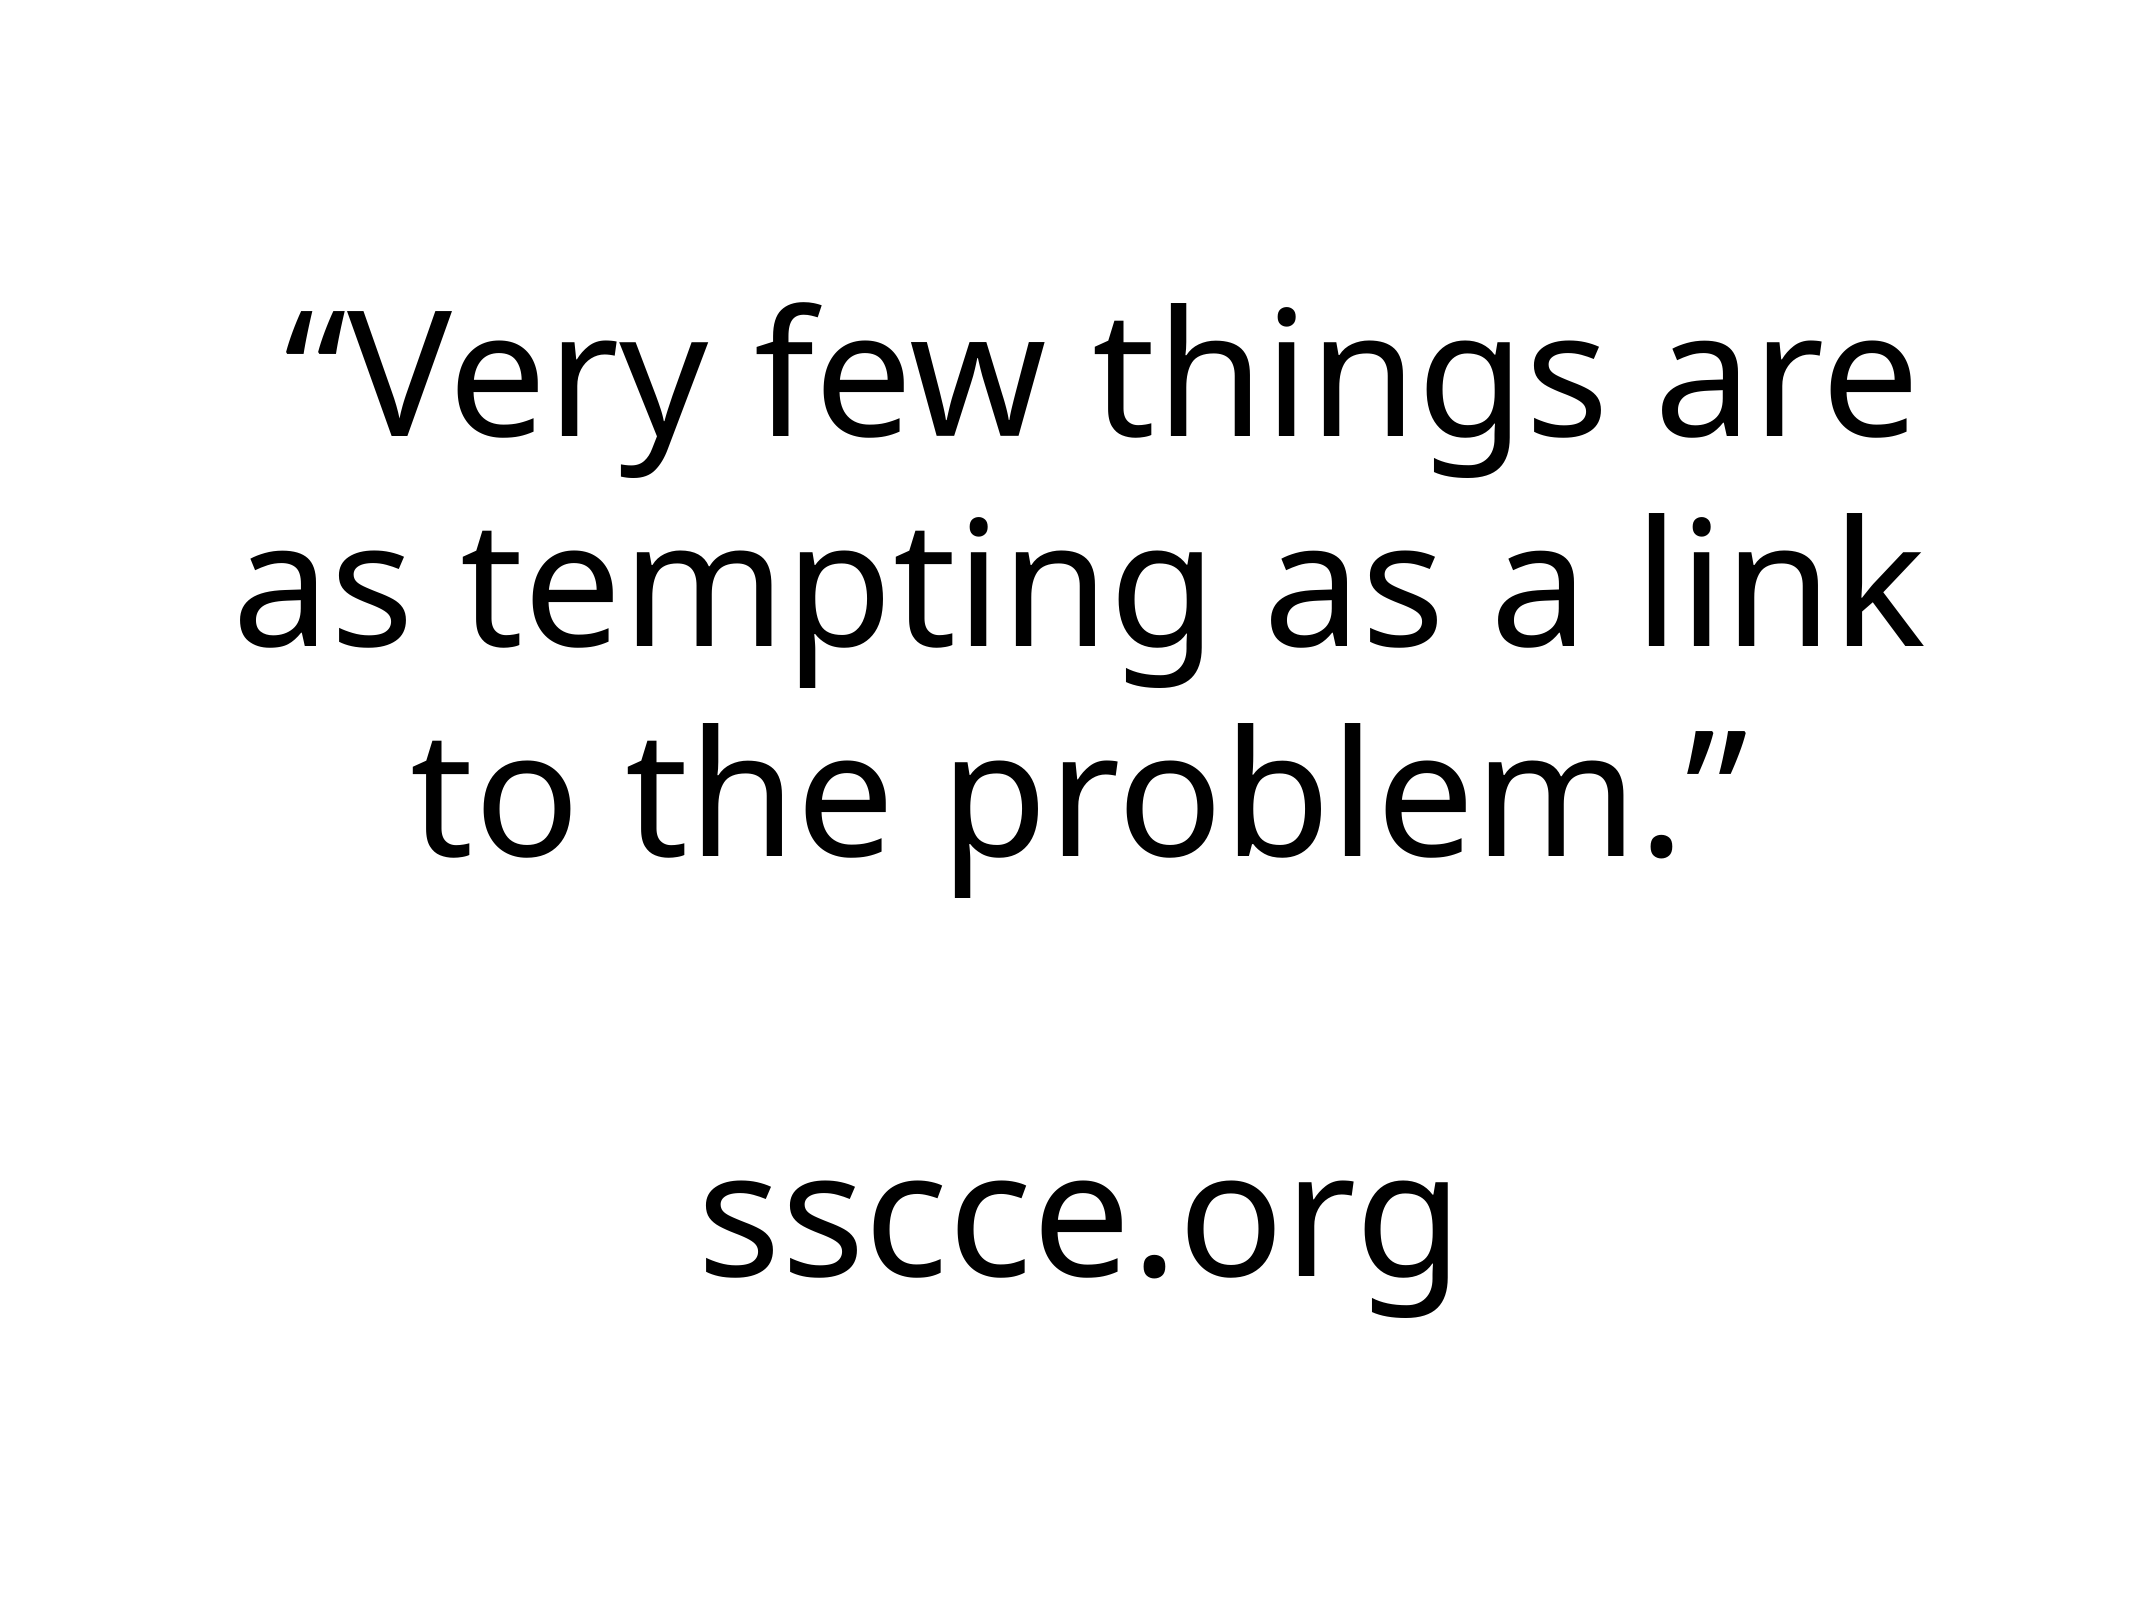

# “Very few things are as tempting as a link to the problem.” sscce.org